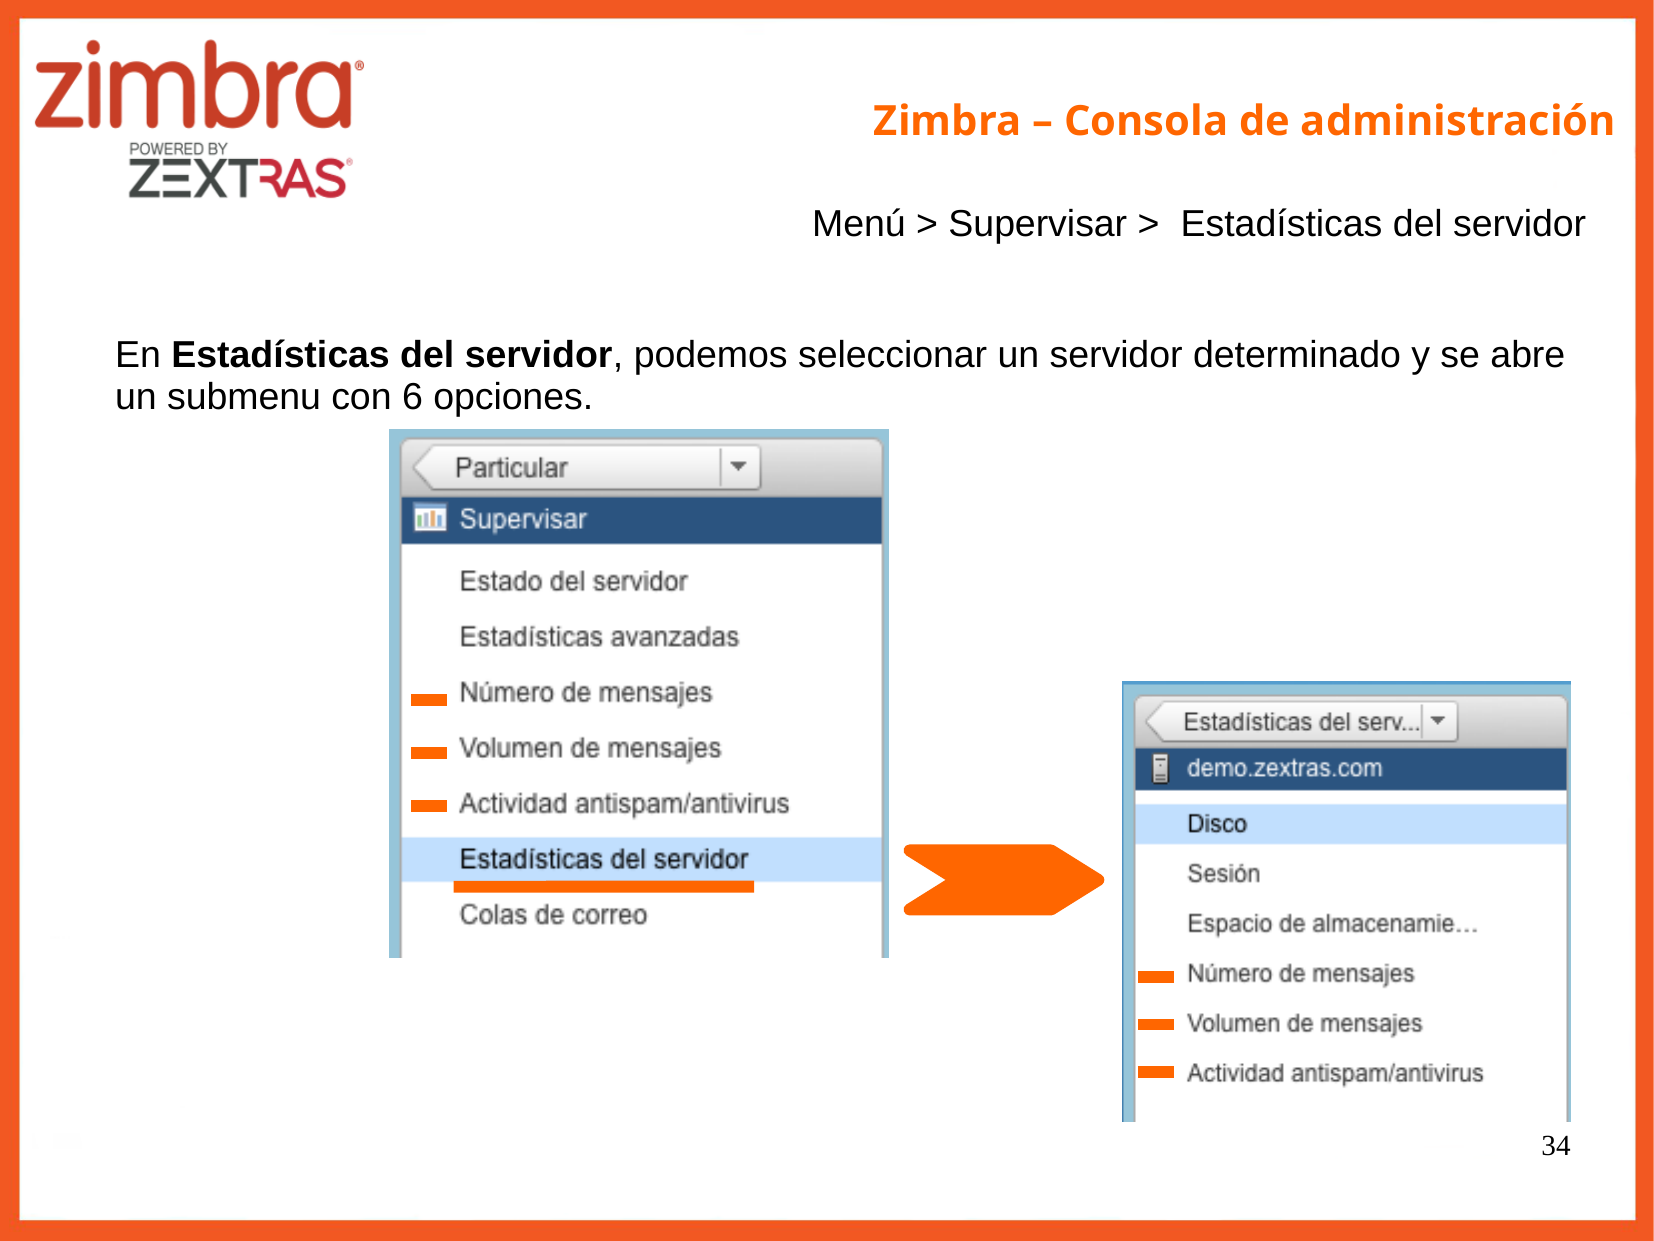

Zimbra – Consola de administración
Menú > Supervisar > Estadísticas del servidor
En Estadísticas del servidor, podemos seleccionar un servidor determinado y se abre un submenu con 6 opciones.
34